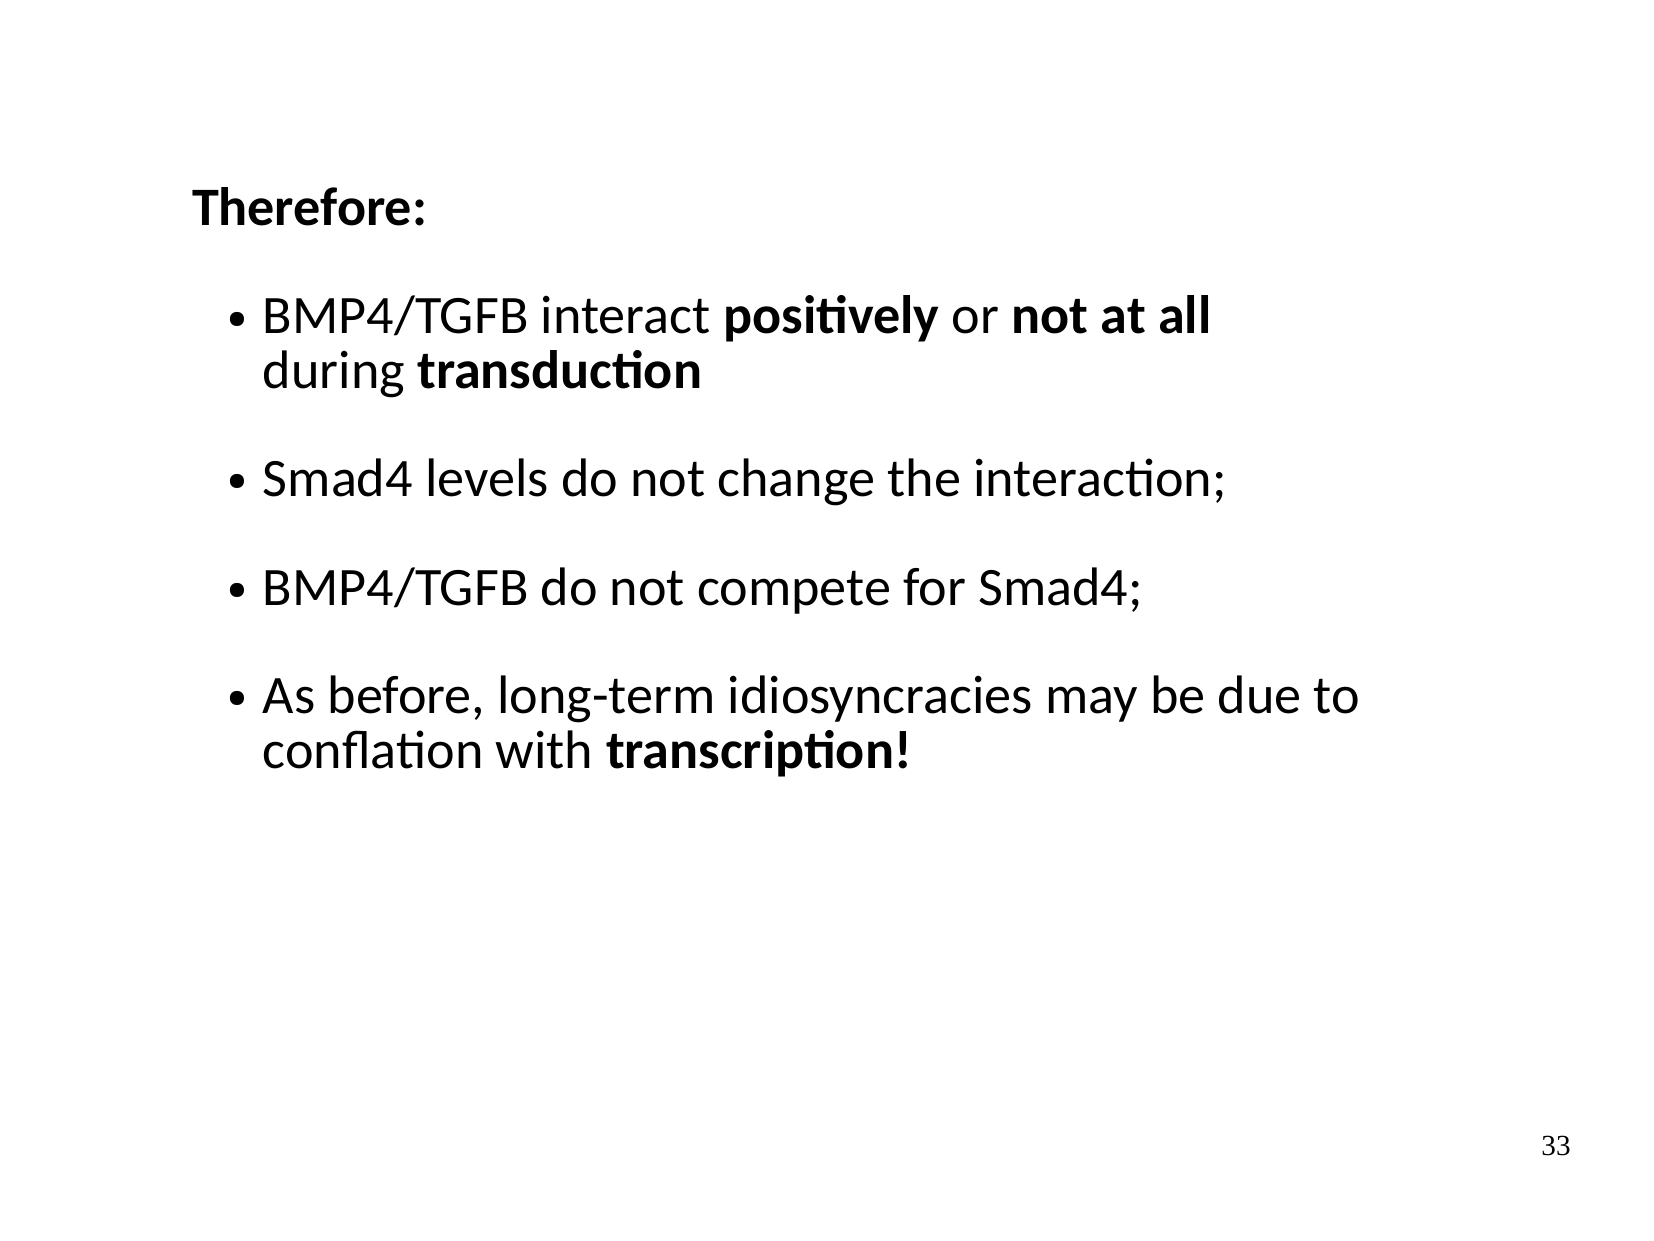

Therefore:
BMP4/TGFB interact positively or not at all
during transduction
Smad4 levels do not change the interaction;
BMP4/TGFB do not compete for Smad4;
As before, long-term idiosyncracies may be due to
conflation with transcription!
33